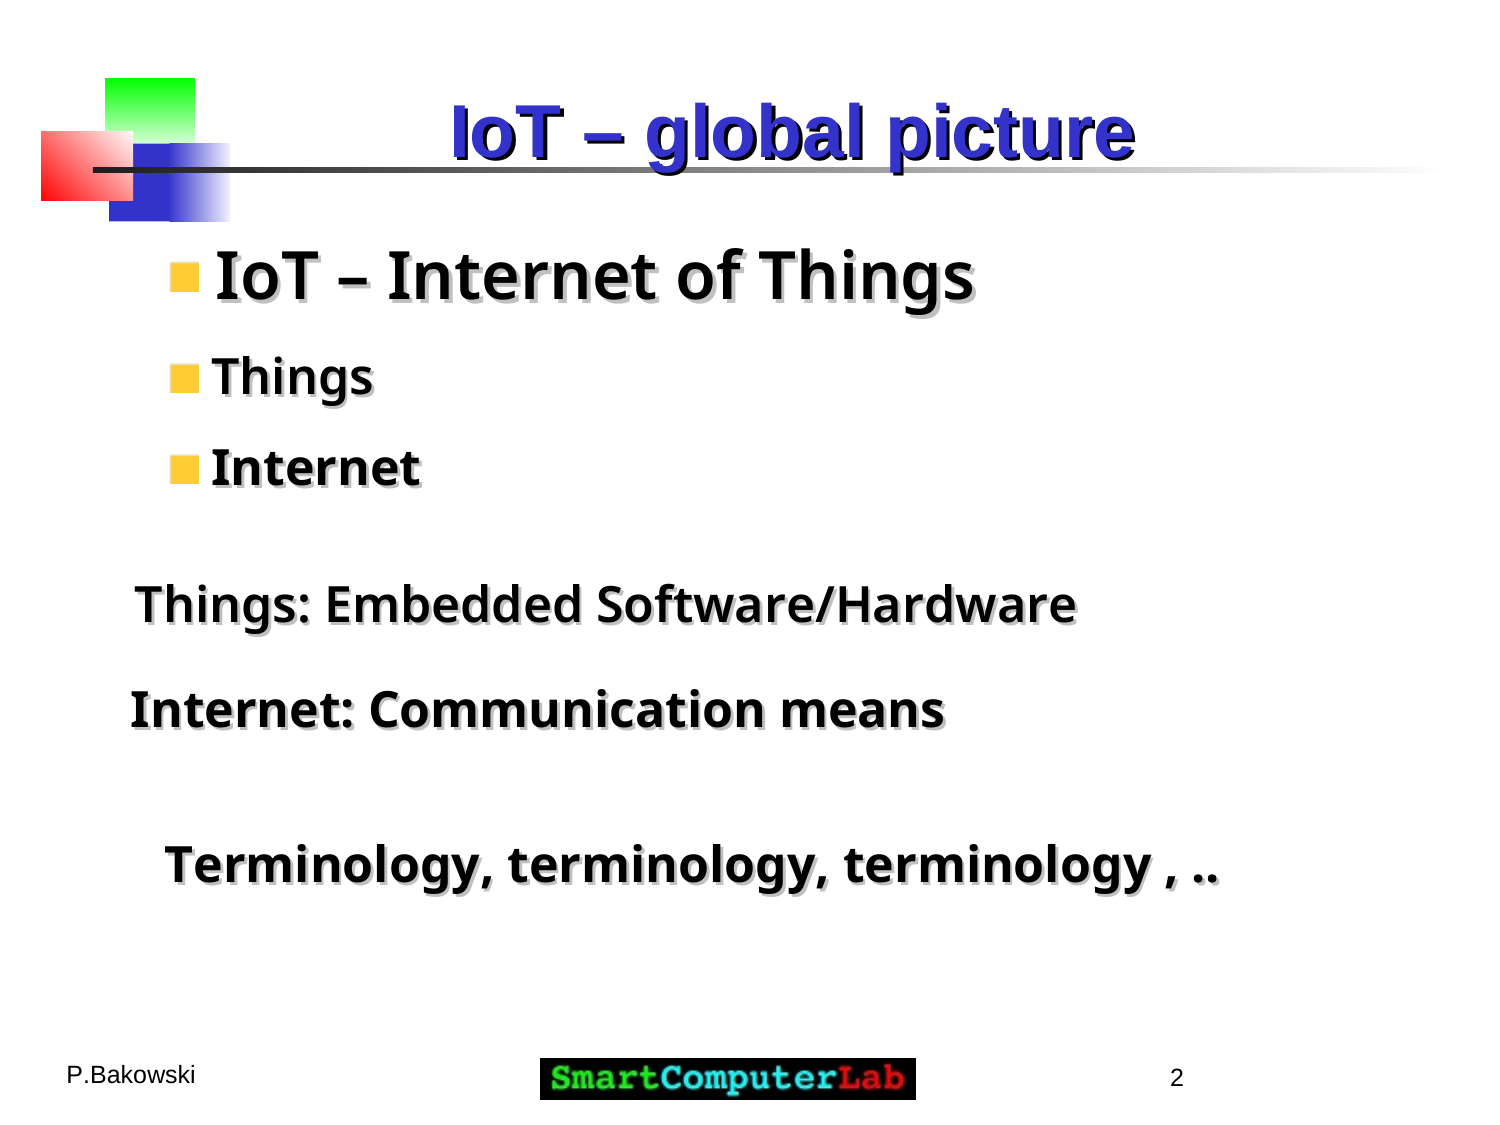

# IoT – global picture
 IoT – Internet of Things
 Things
 Internet
Things: Embedded Software/Hardware
 Internet: Communication means
Terminology, terminology, terminology , ..
2